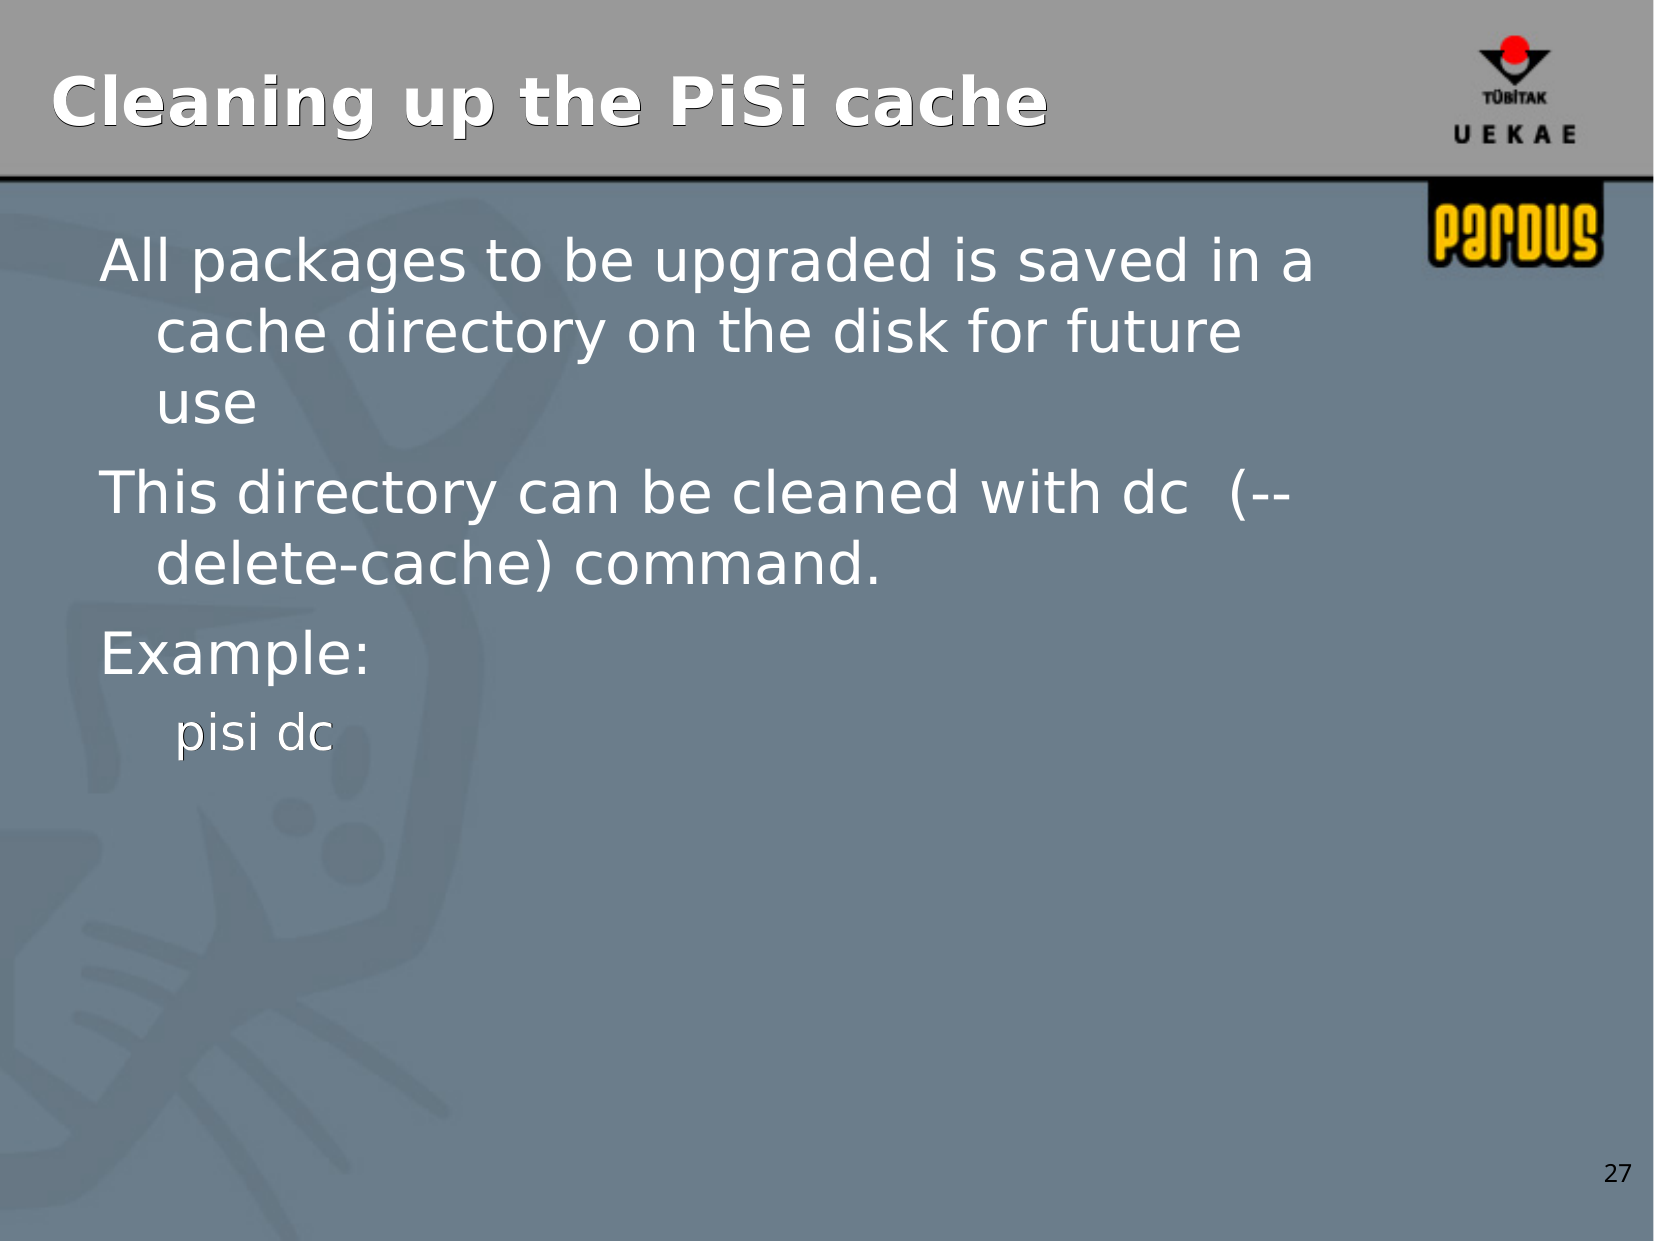

# Cleaning up the PiSi cache
All packages to be upgraded is saved in a cache directory on the disk for future use
This directory can be cleaned with dc (--delete-cache) command.
Example:
pisi dc